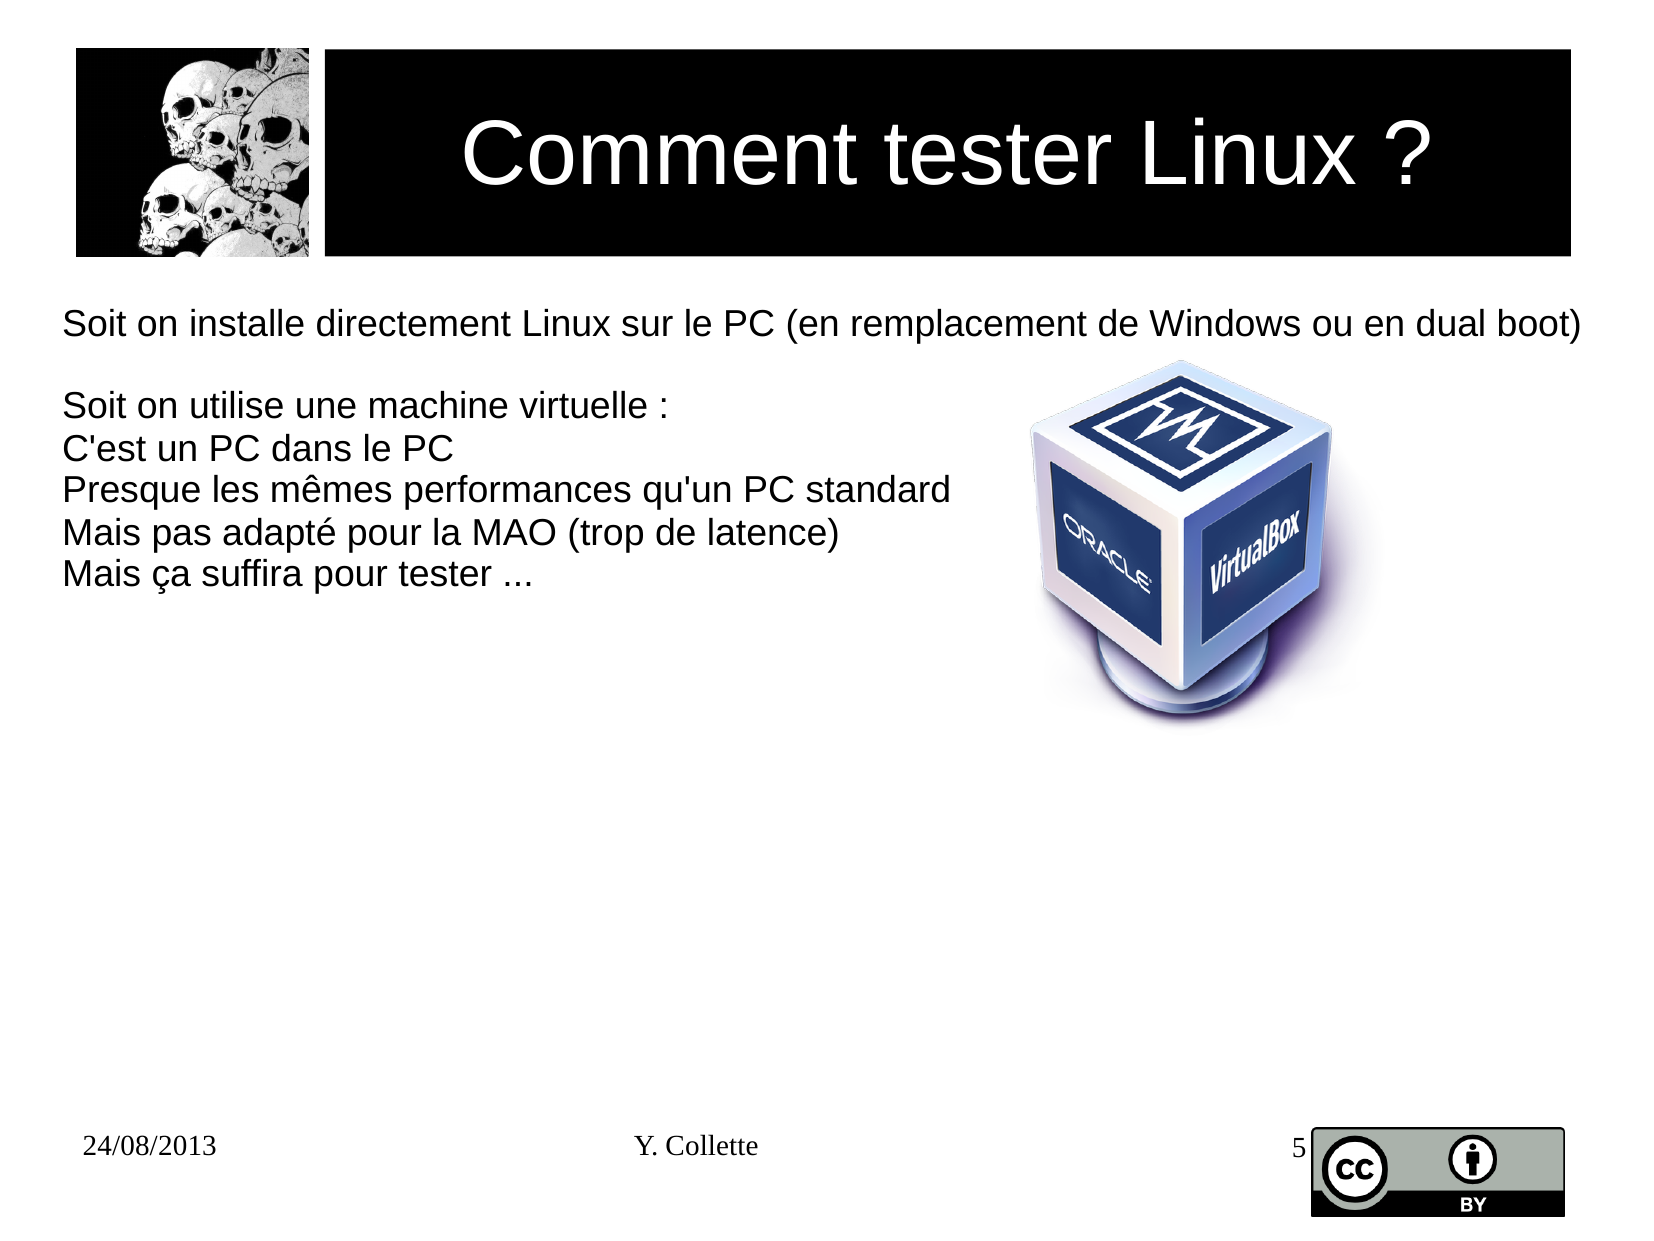

# Comment tester Linux ?
Soit on installe directement Linux sur le PC (en remplacement de Windows ou en dual boot)
Soit on utilise une machine virtuelle :
C'est un PC dans le PC
Presque les mêmes performances qu'un PC standard
Mais pas adapté pour la MAO (trop de latence)
Mais ça suffira pour tester ...
Y. Collette
5